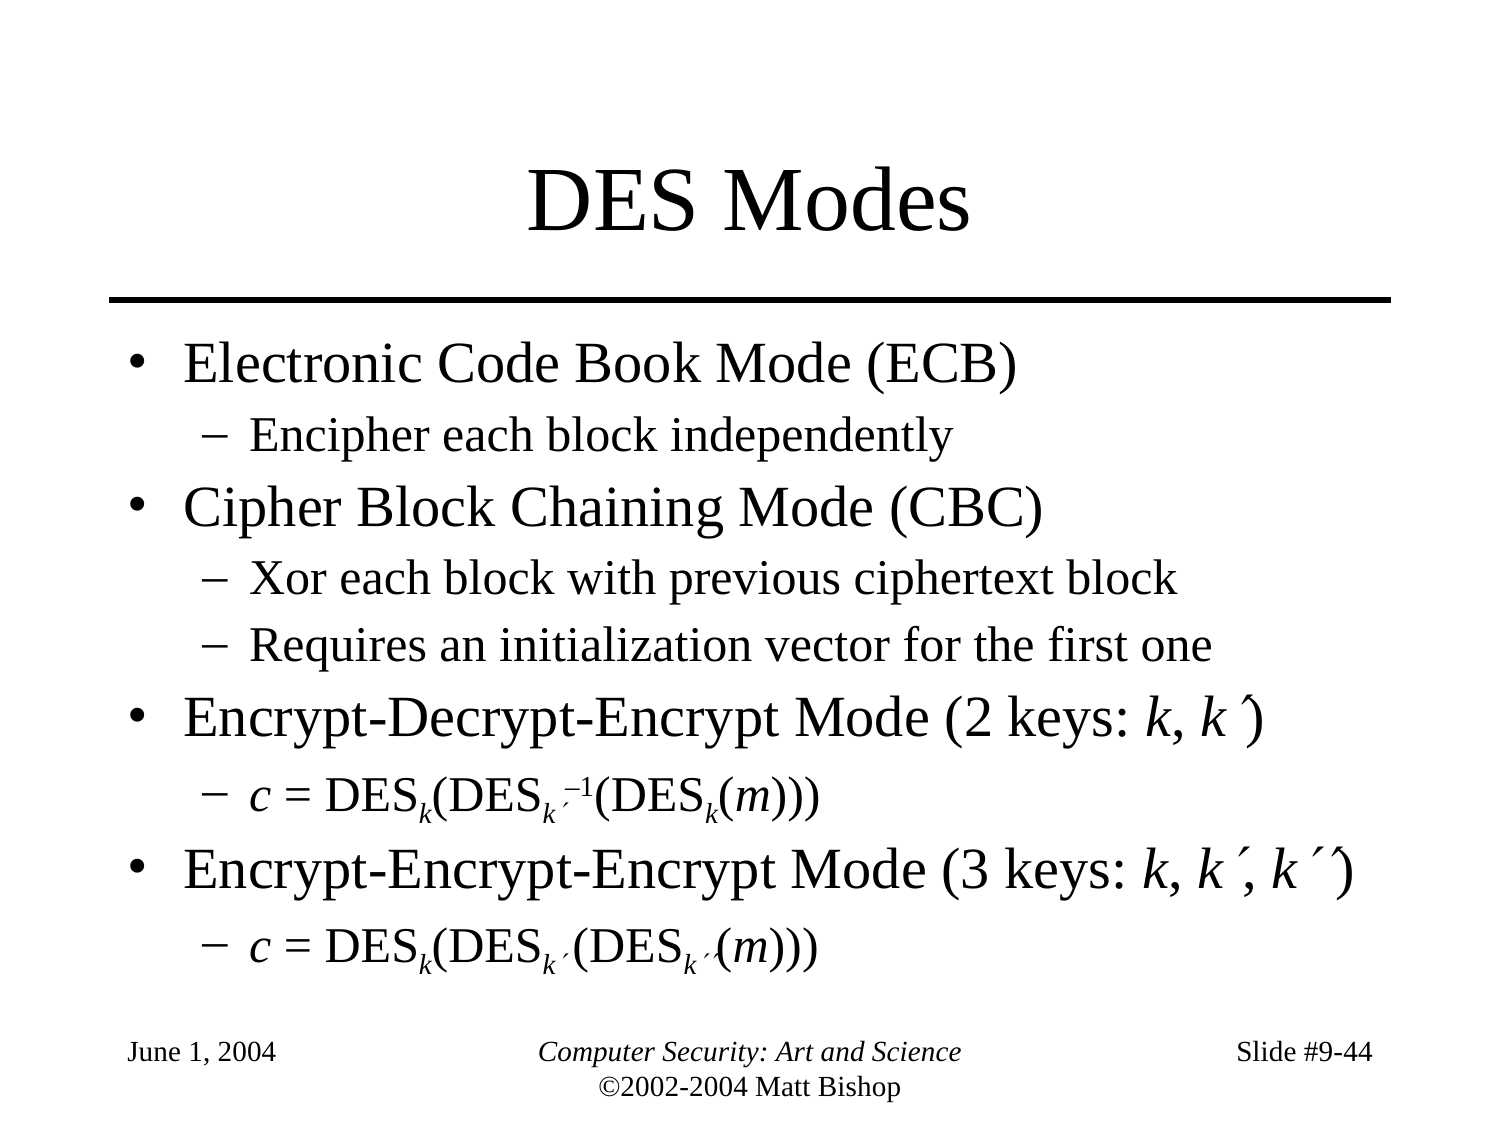

# DES Modes
Electronic Code Book Mode (ECB)
Encipher each block independently
Cipher Block Chaining Mode (CBC)
Xor each block with previous ciphertext block
Requires an initialization vector for the first one
Encrypt-Decrypt-Encrypt Mode (2 keys: k, k)
c = DESk(DESk–1(DESk(m)))
Encrypt-Encrypt-Encrypt Mode (3 keys: k, k, k)
c = DESk(DESk (DESk(m)))
June 1, 2004
Computer Security: Art and Science
44